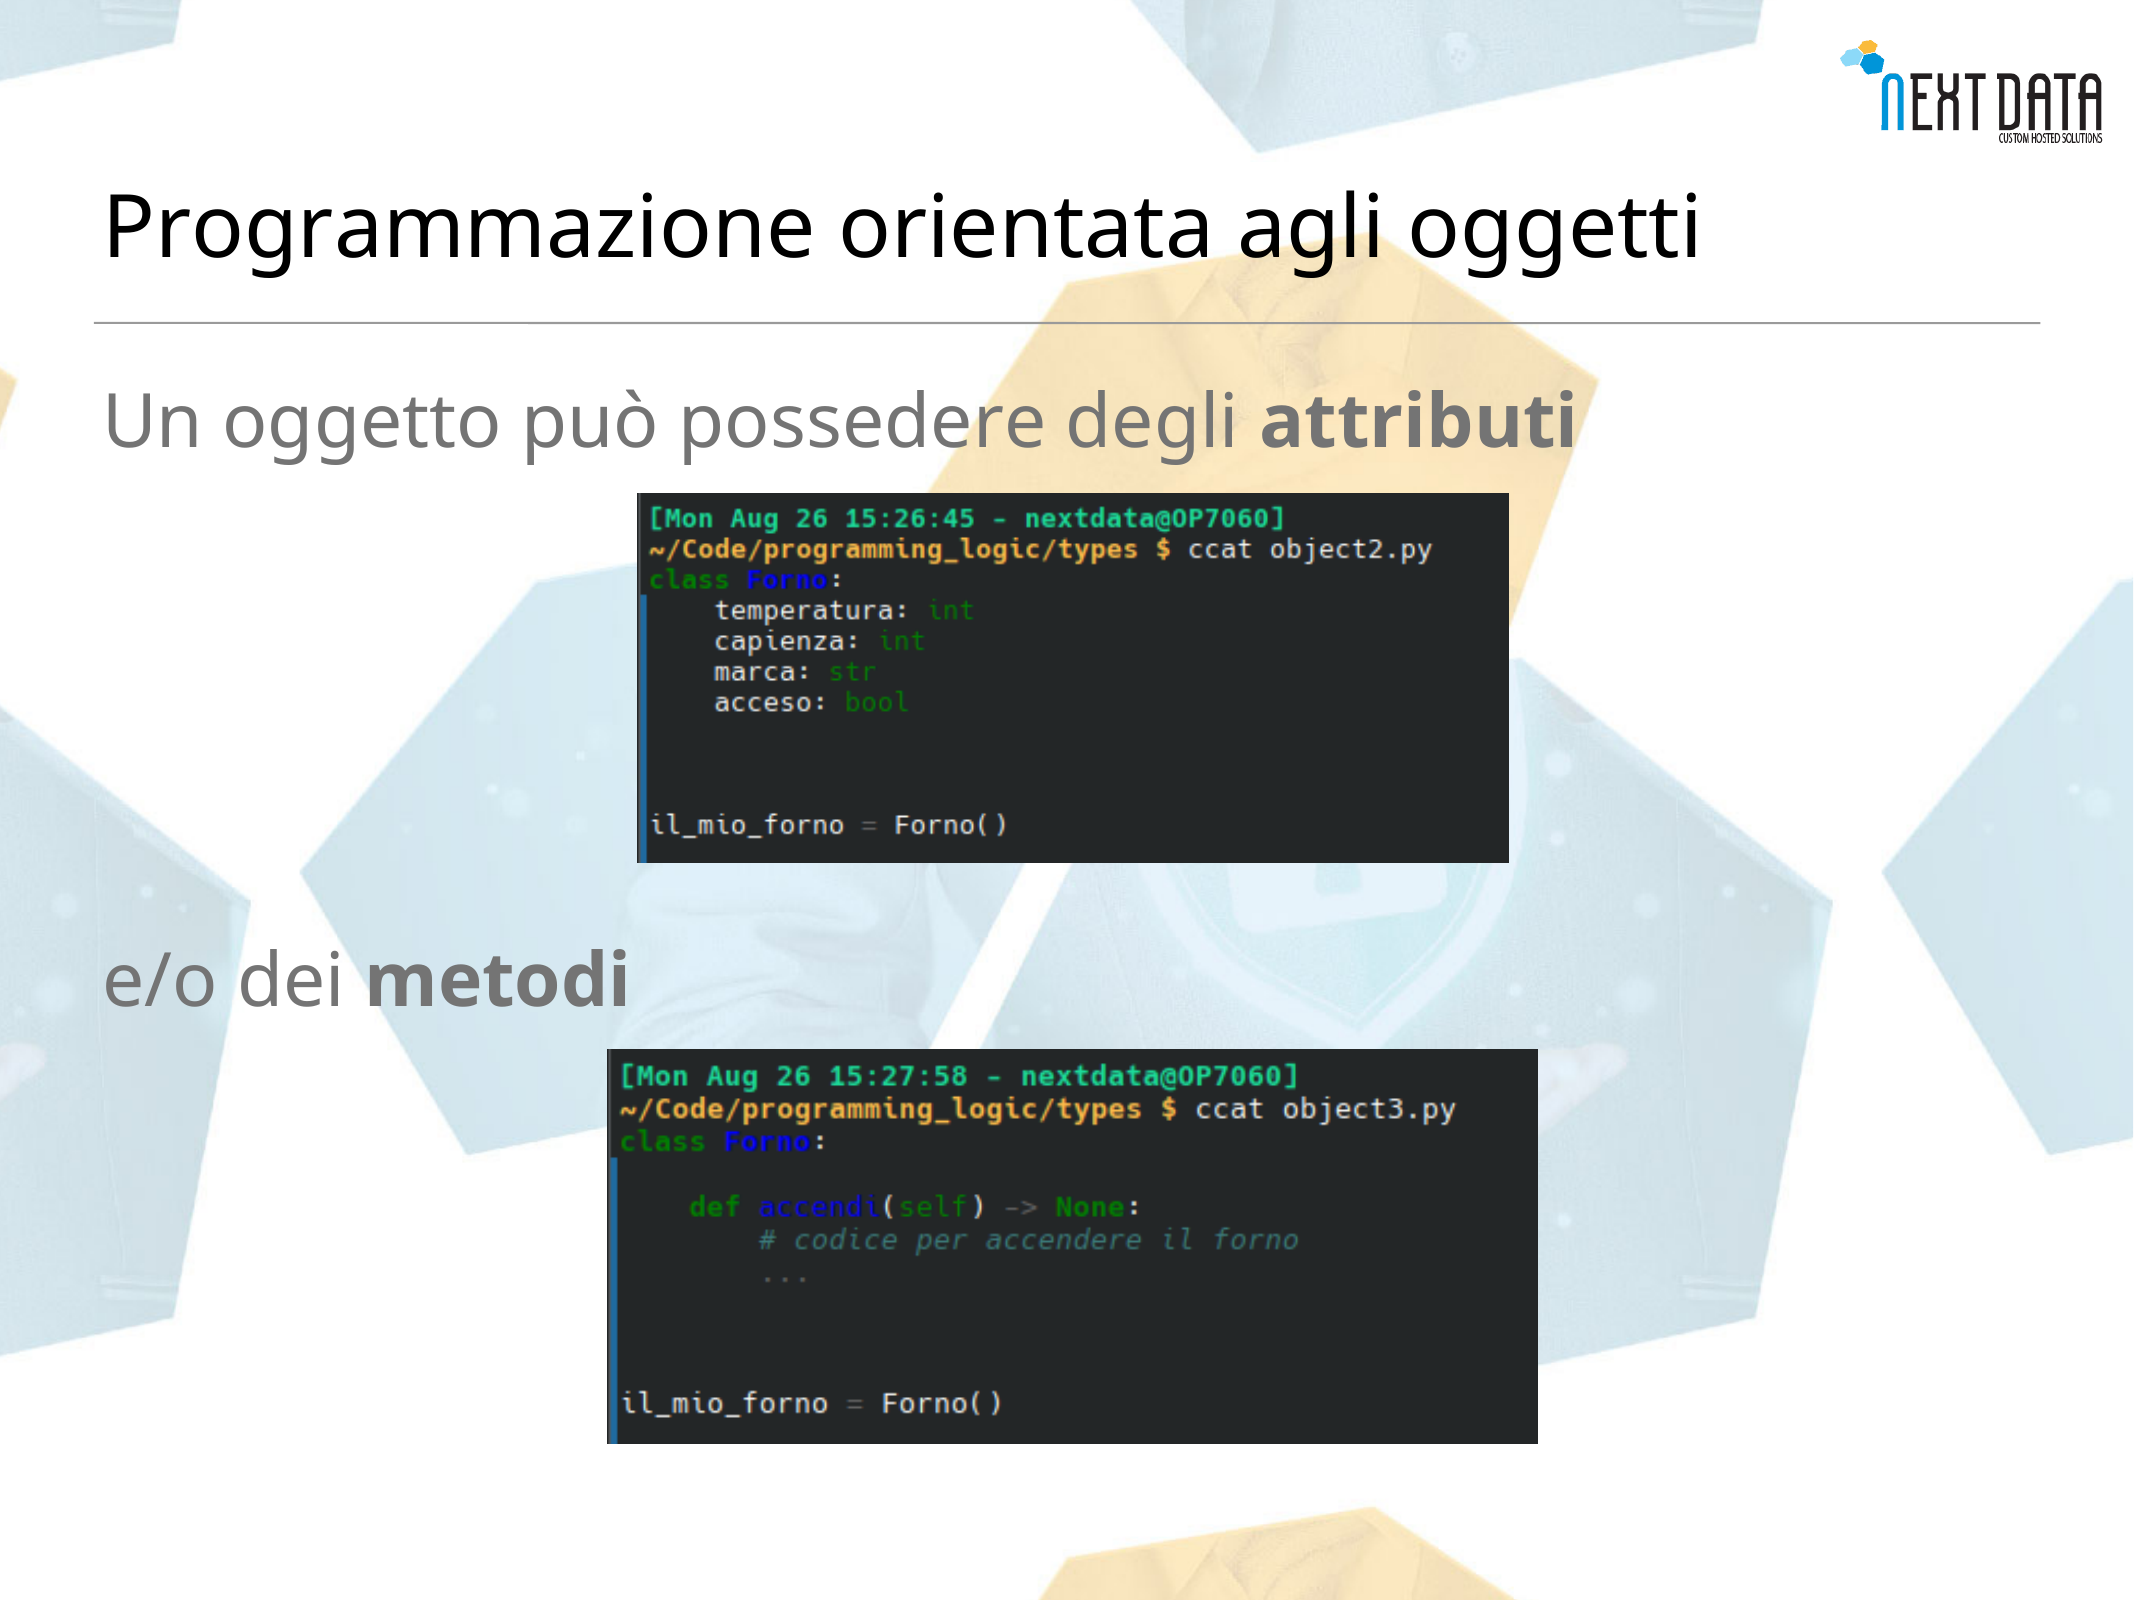

Programmazione orientata agli oggetti
Un oggetto può possedere degli attributi
e/o dei metodi